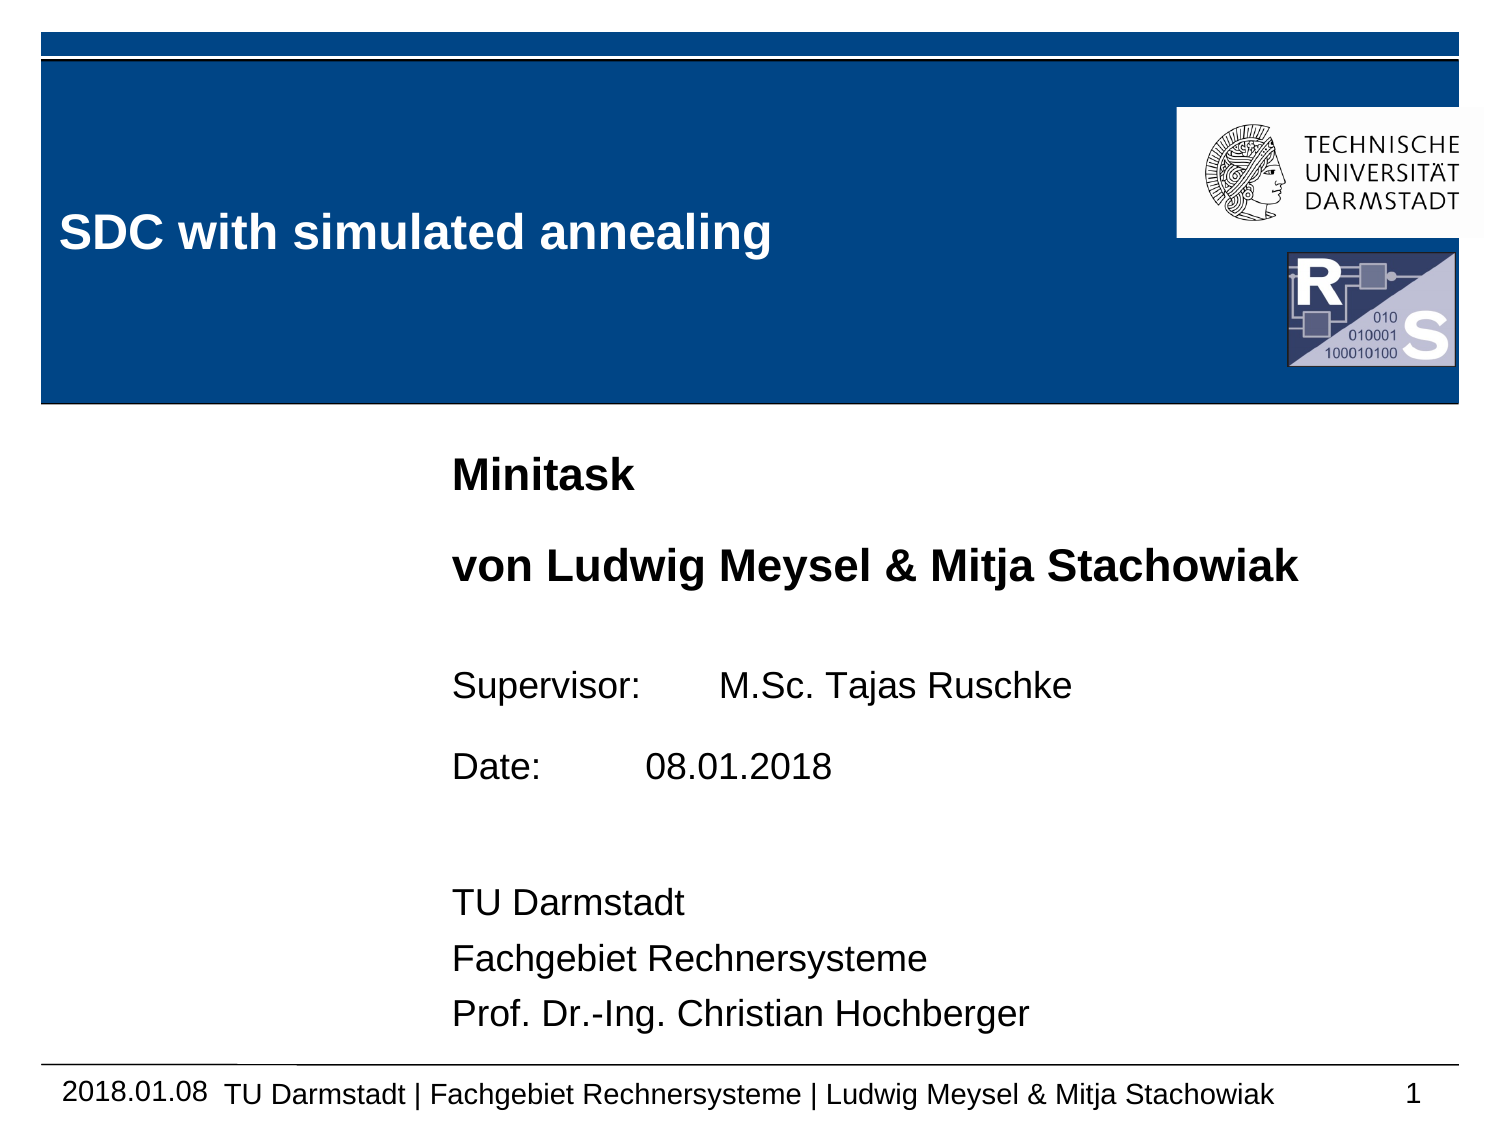

# SDC with simulated annealing
Minitask
von Ludwig Meysel & Mitja Stachowiak
Supervisor: 	M.Sc. Tajas Ruschke
Date:		08.01.2018
TU Darmstadt
Fachgebiet Rechnersysteme
Prof. Dr.-Ing. Christian Hochberger